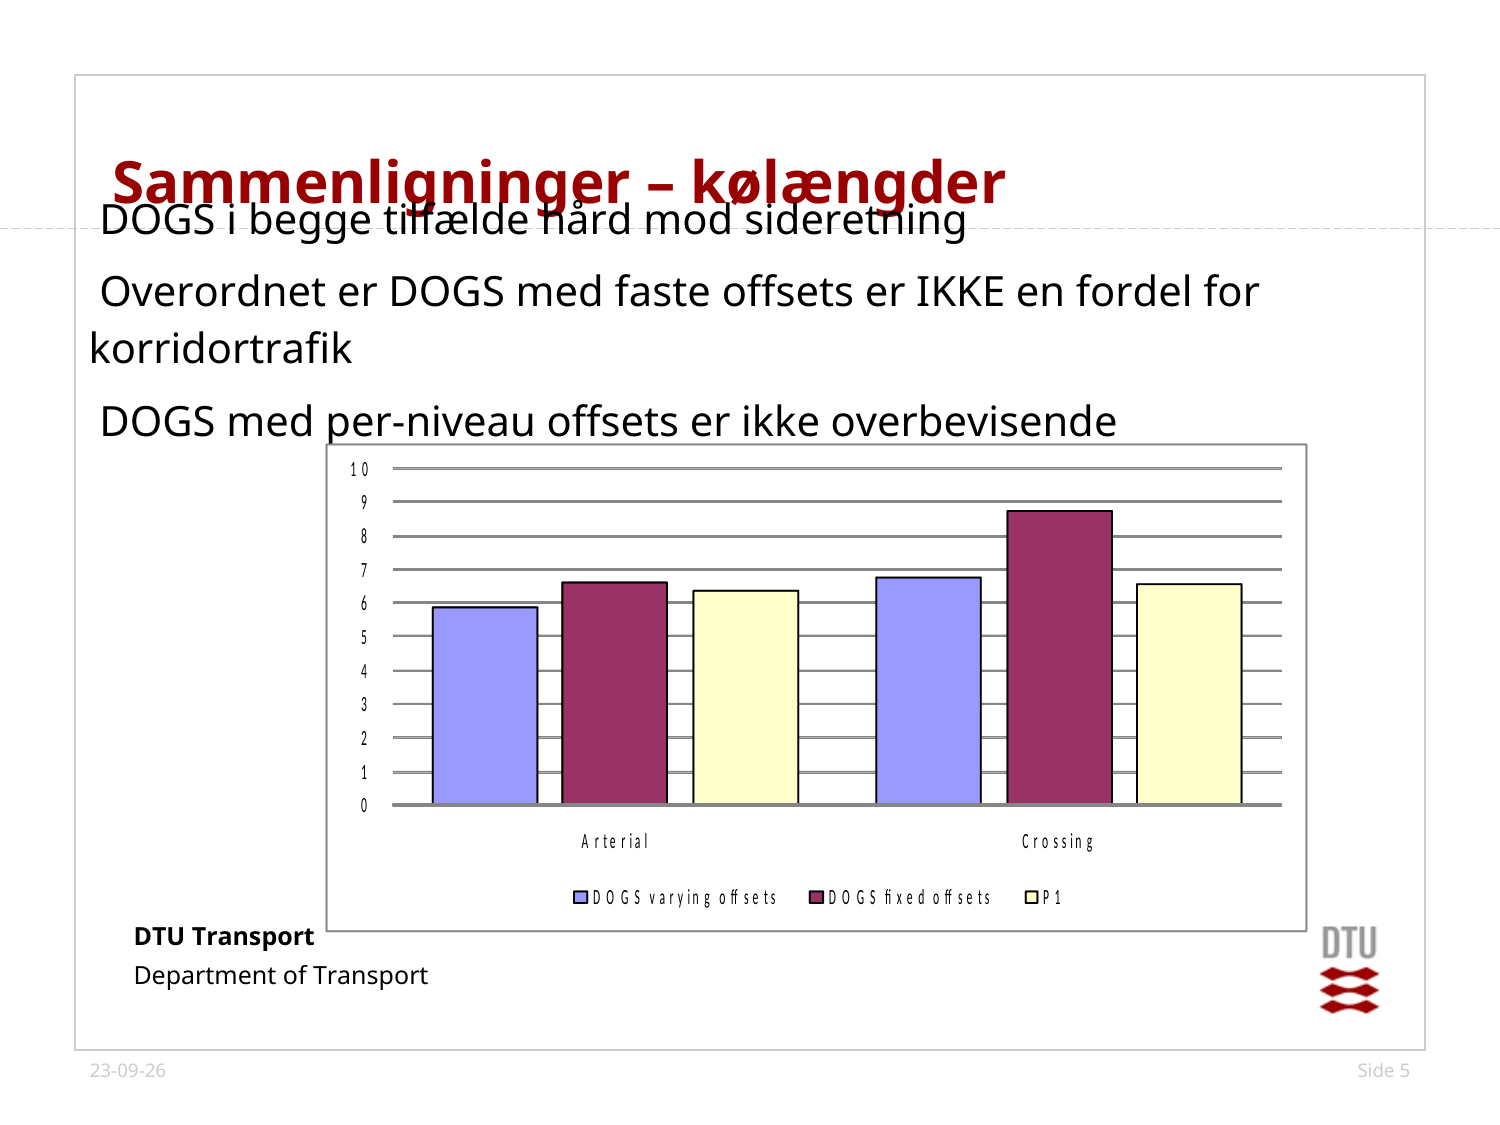

# Sammenligninger – kølængder
 DOGS i begge tilfælde hård mod sideretning
 Overordnet er DOGS med faste offsets er IKKE en fordel for korridortrafik
 DOGS med per-niveau offsets er ikke overbevisende